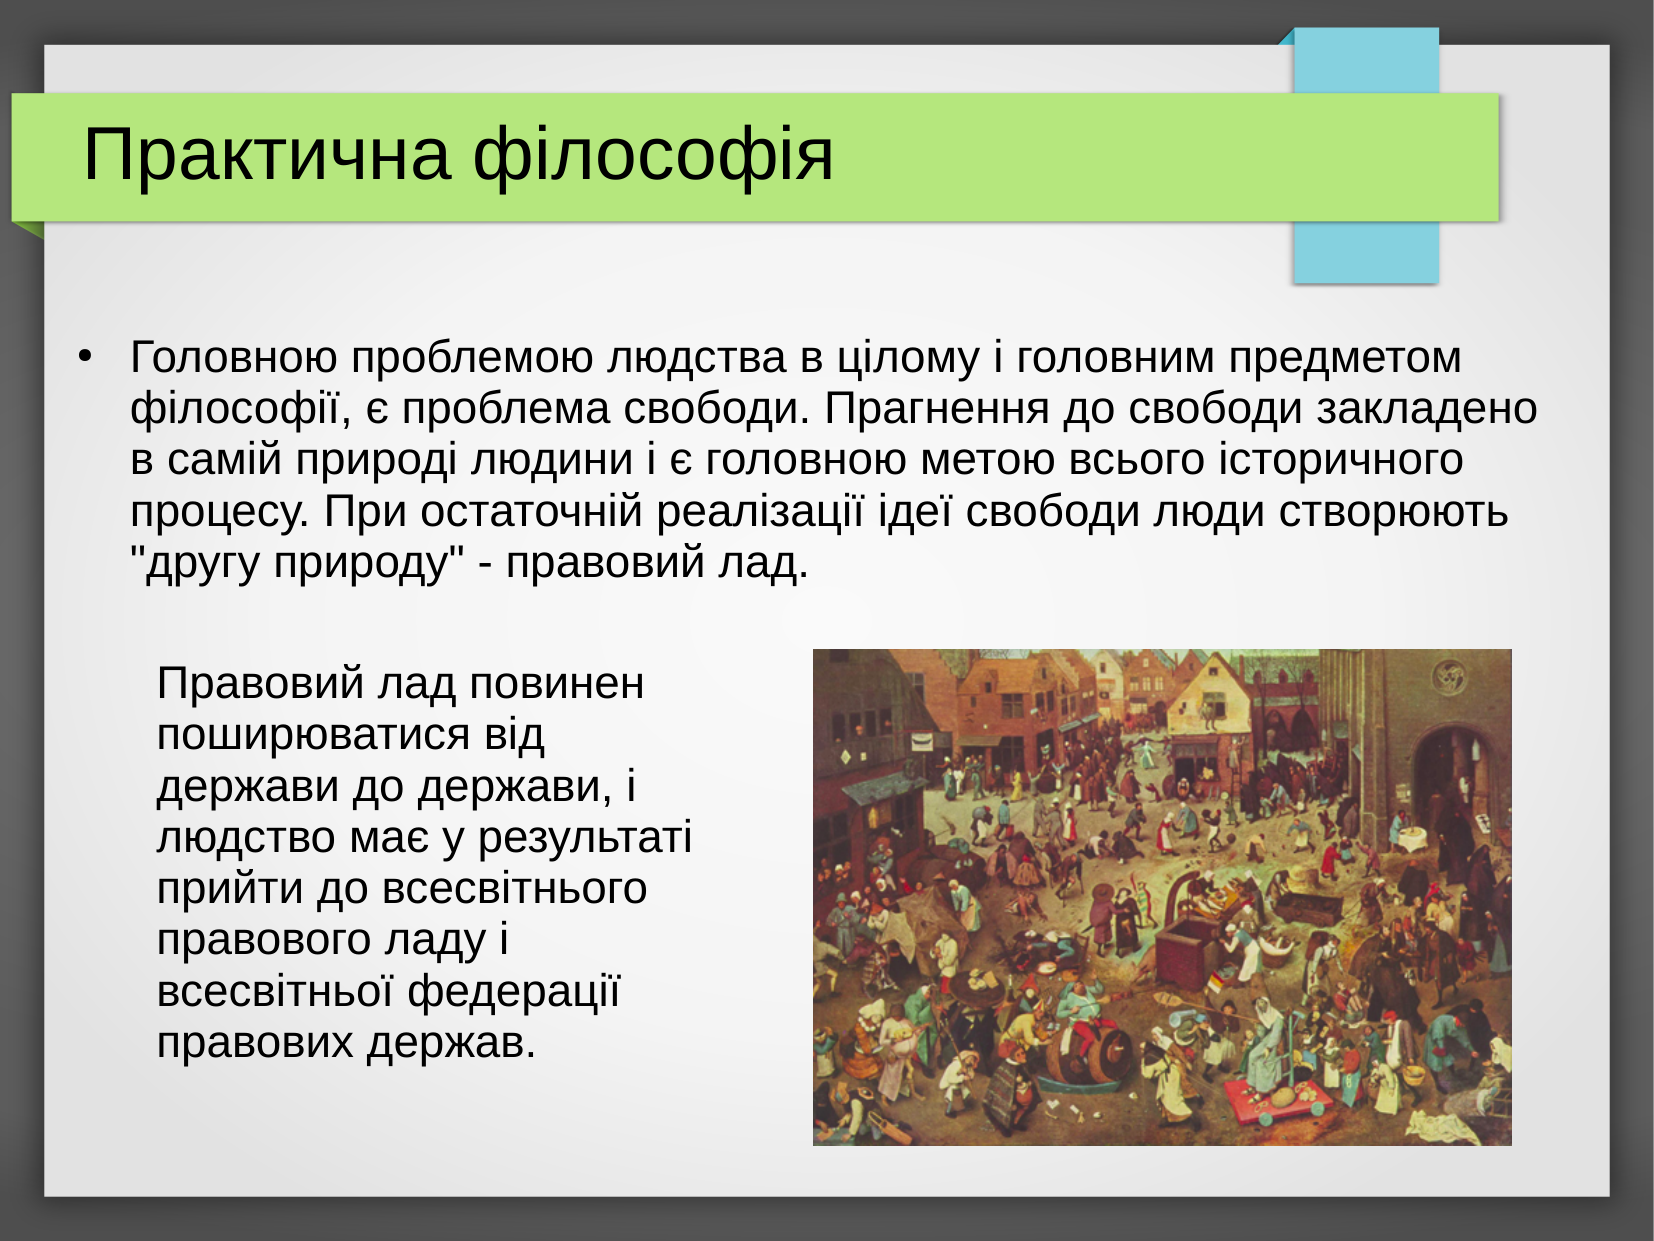

# Практична філософія
Головною проблемою людства в цілому і головним предметом філософії, є проблема свободи. Прагнення до свободи закладено в самій природі людини і є головною метою всього історичного процесу. При остаточній реалізації ідеї свободи люди створюють "другу природу" - правовий лад.
Правовий лад повинен поширюватися від держави до держави, і людство має у результаті прийти до всесвітнього правового ладу і всесвітньої федерації правових держав.